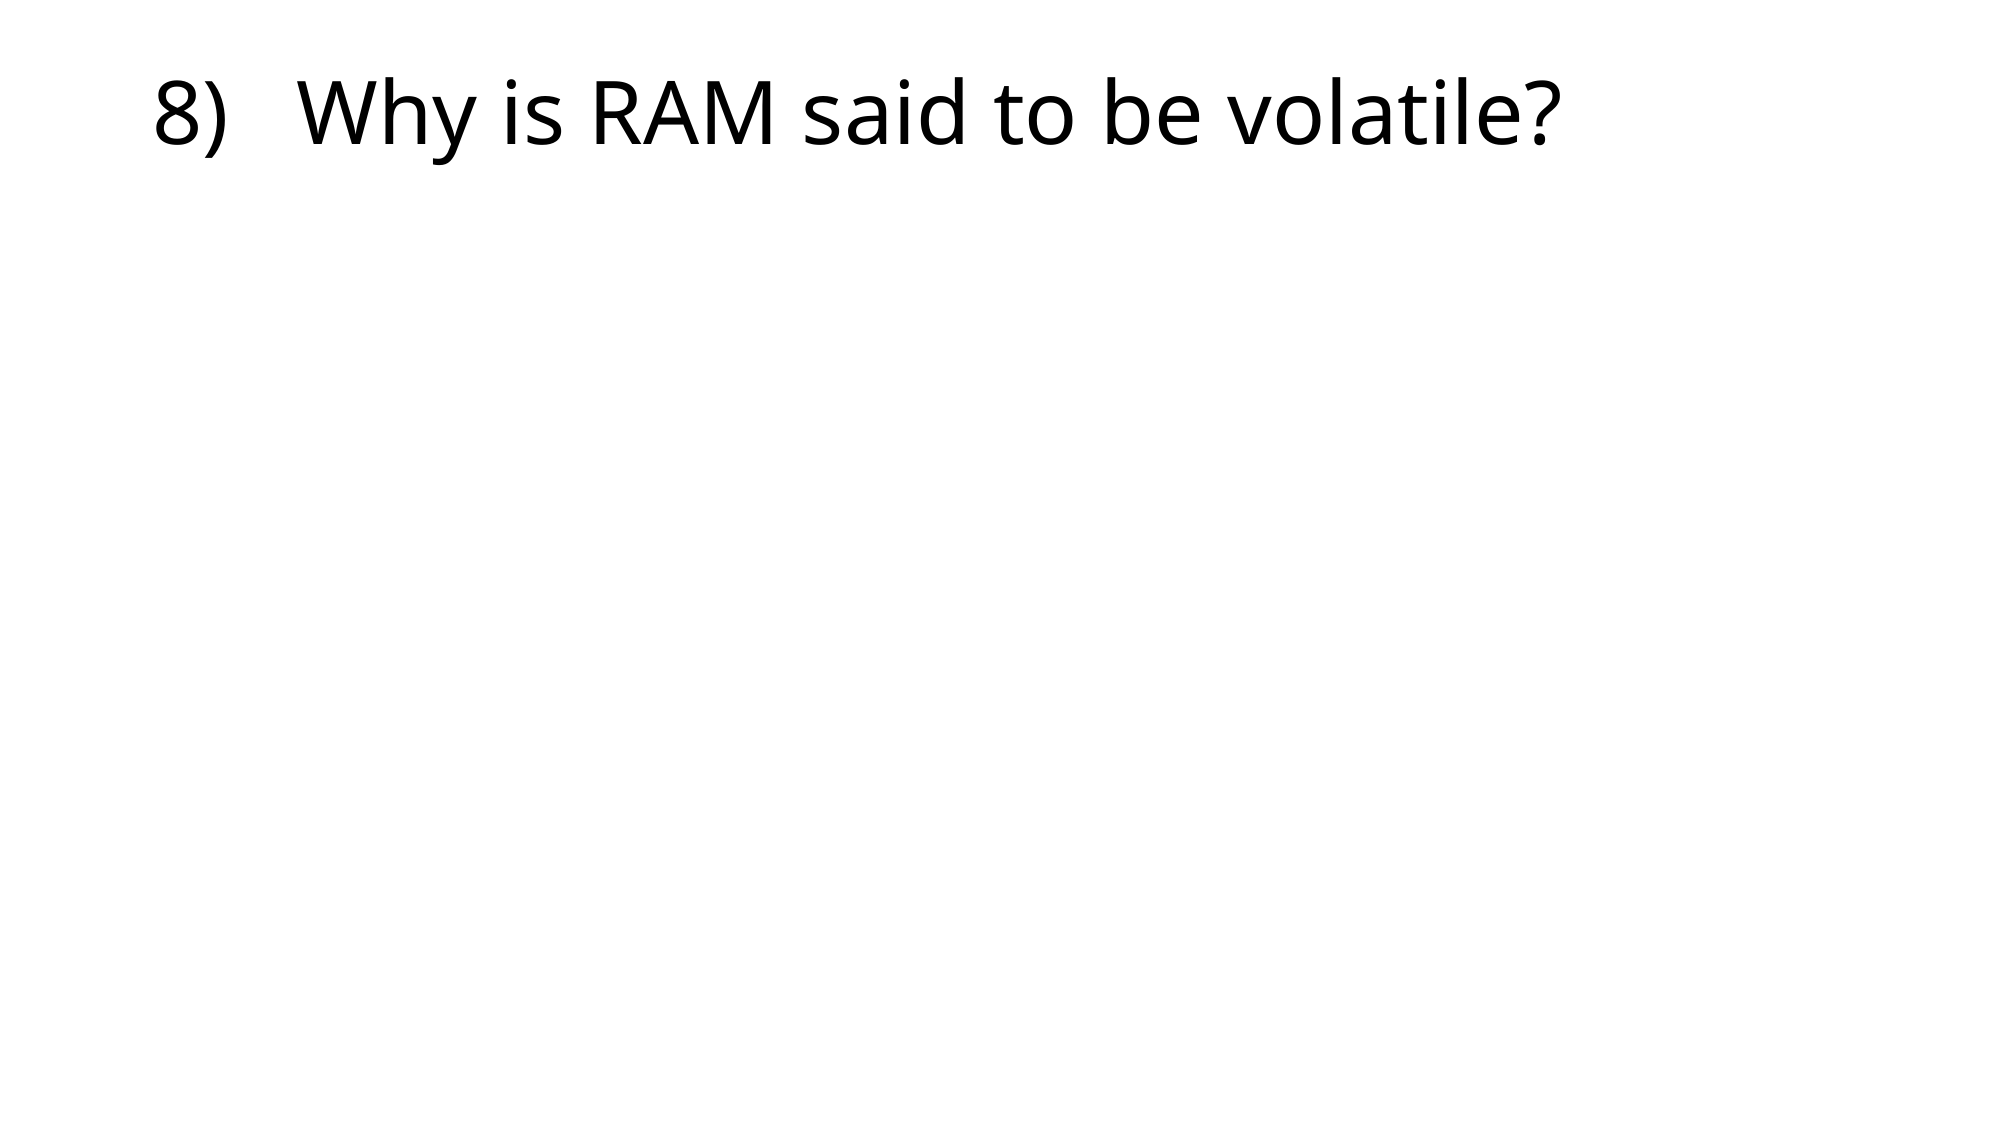

# 8)	Why is RAM said to be volatile?